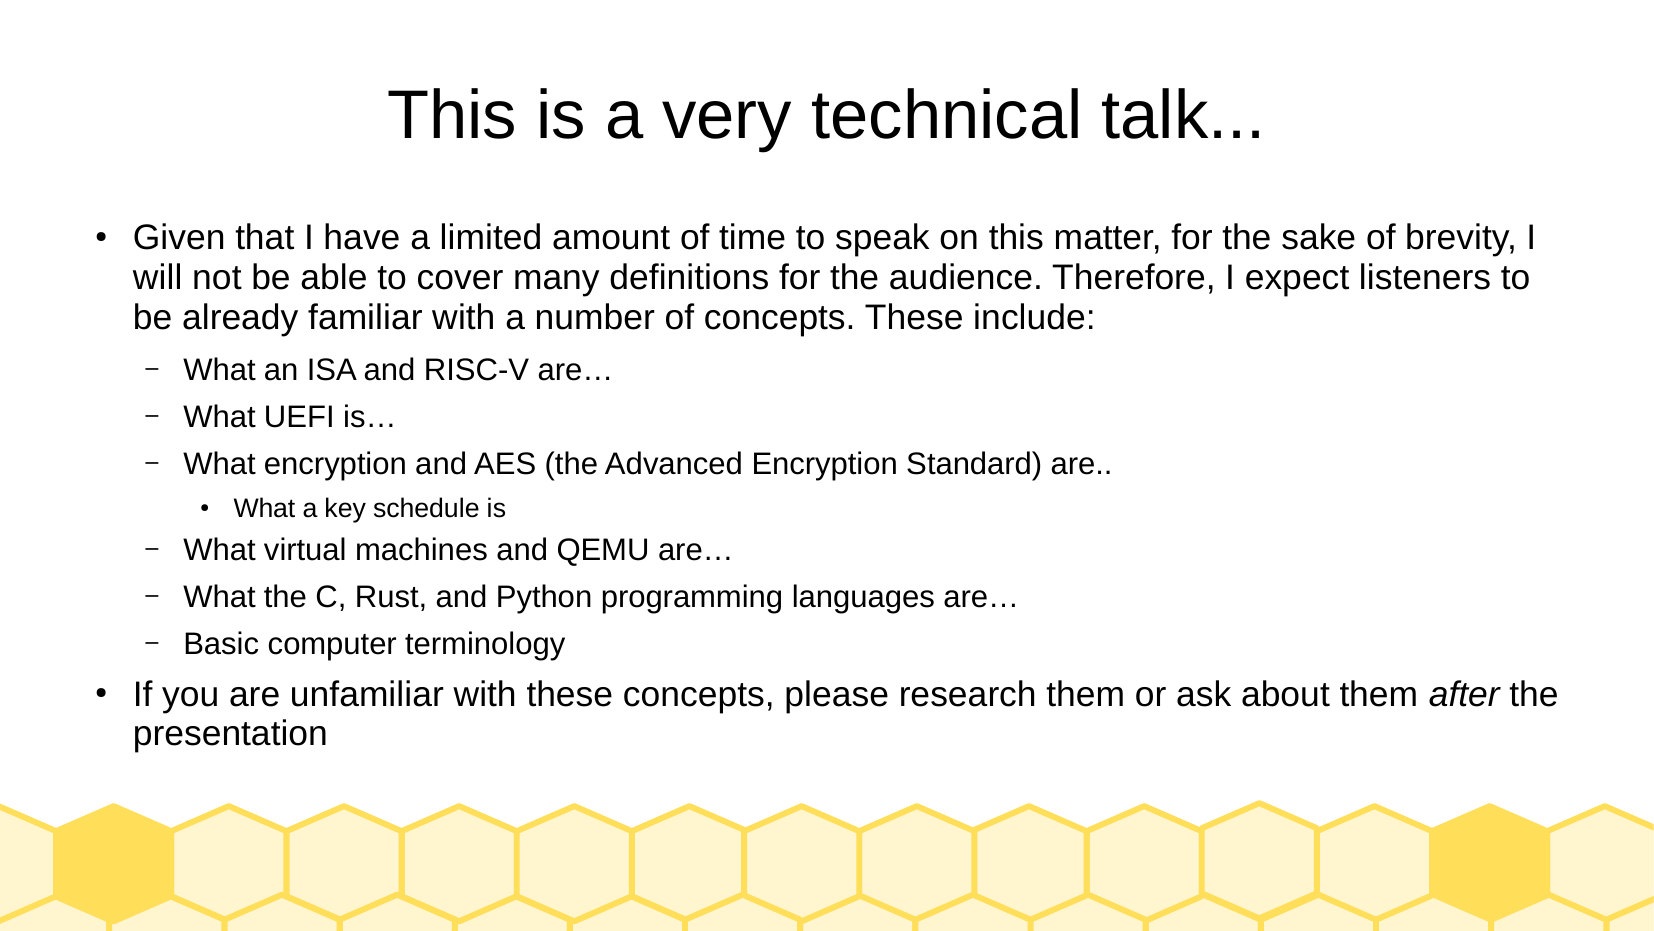

# This is a very technical talk...
Given that I have a limited amount of time to speak on this matter, for the sake of brevity, I will not be able to cover many definitions for the audience. Therefore, I expect listeners to be already familiar with a number of concepts. These include:
What an ISA and RISC-V are…
What UEFI is…
What encryption and AES (the Advanced Encryption Standard) are..
What a key schedule is
What virtual machines and QEMU are…
What the C, Rust, and Python programming languages are…
Basic computer terminology
If you are unfamiliar with these concepts, please research them or ask about them after the presentation